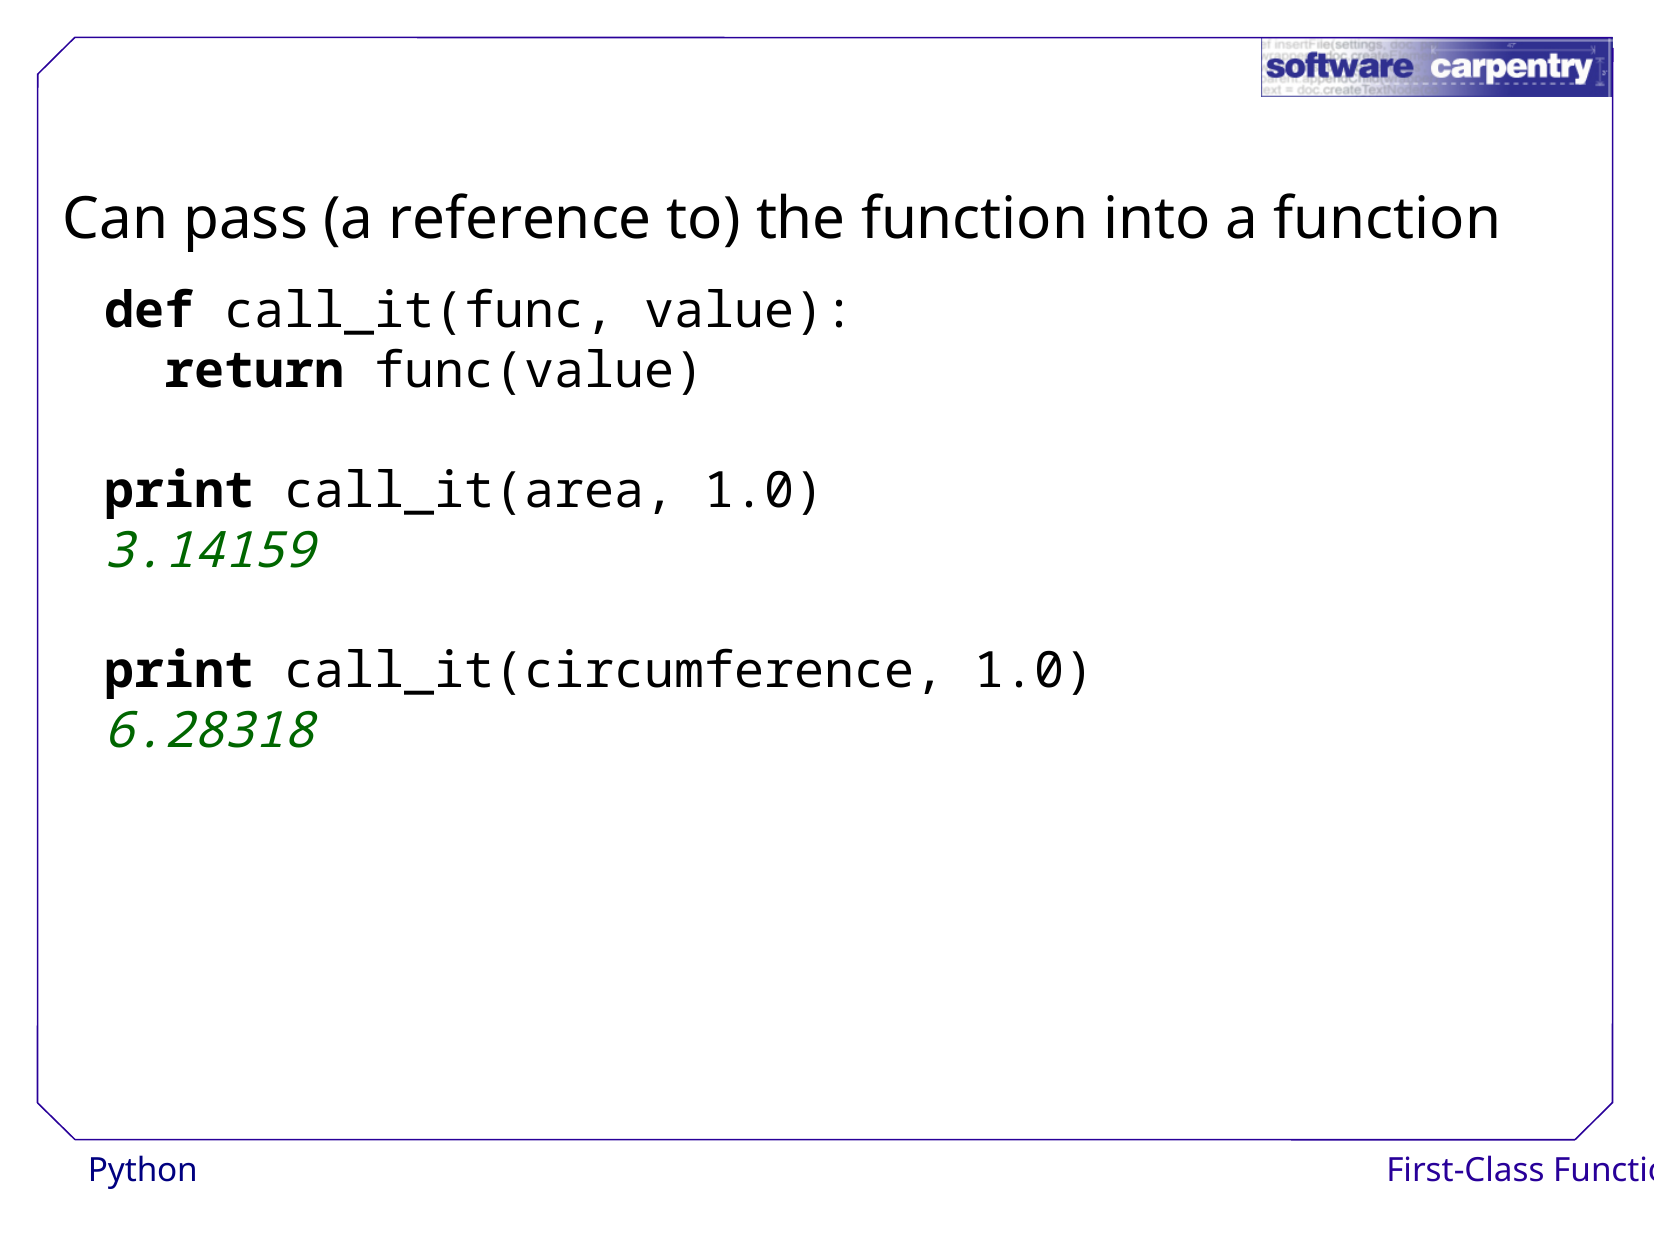

Can pass (a reference to) the function into a function
def call_it(func, value):
 return func(value)
print call_it(area, 1.0)
3.14159
print call_it(circumference, 1.0)
6.28318